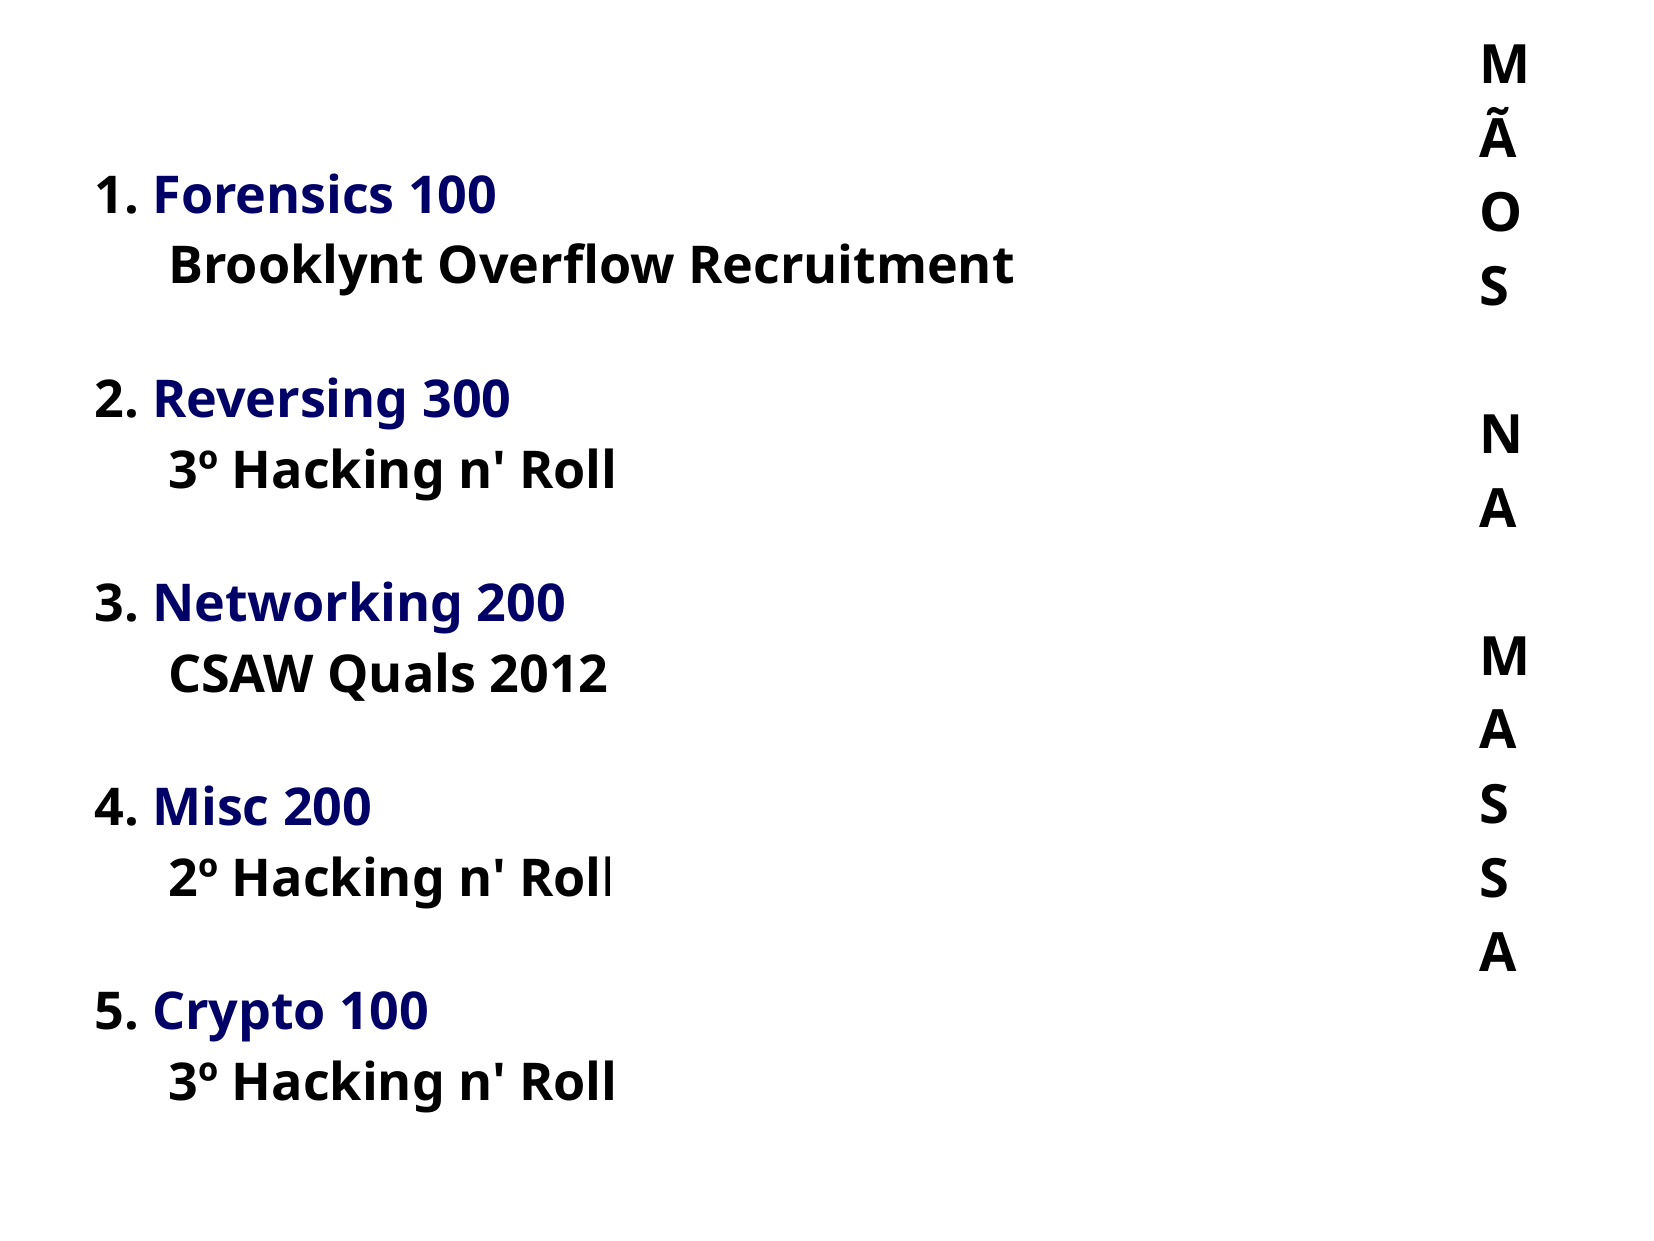

M
Ã
O
S
N
A
M
A
S
S
A
# 1. Forensics 100
	Brooklynt Overflow Recruitment
2. Reversing 300
	3º Hacking n' Roll
3. Networking 200
	CSAW Quals 2012
4. Misc 200
	2º Hacking n' Roll
5. Crypto 100
	3º Hacking n' Roll